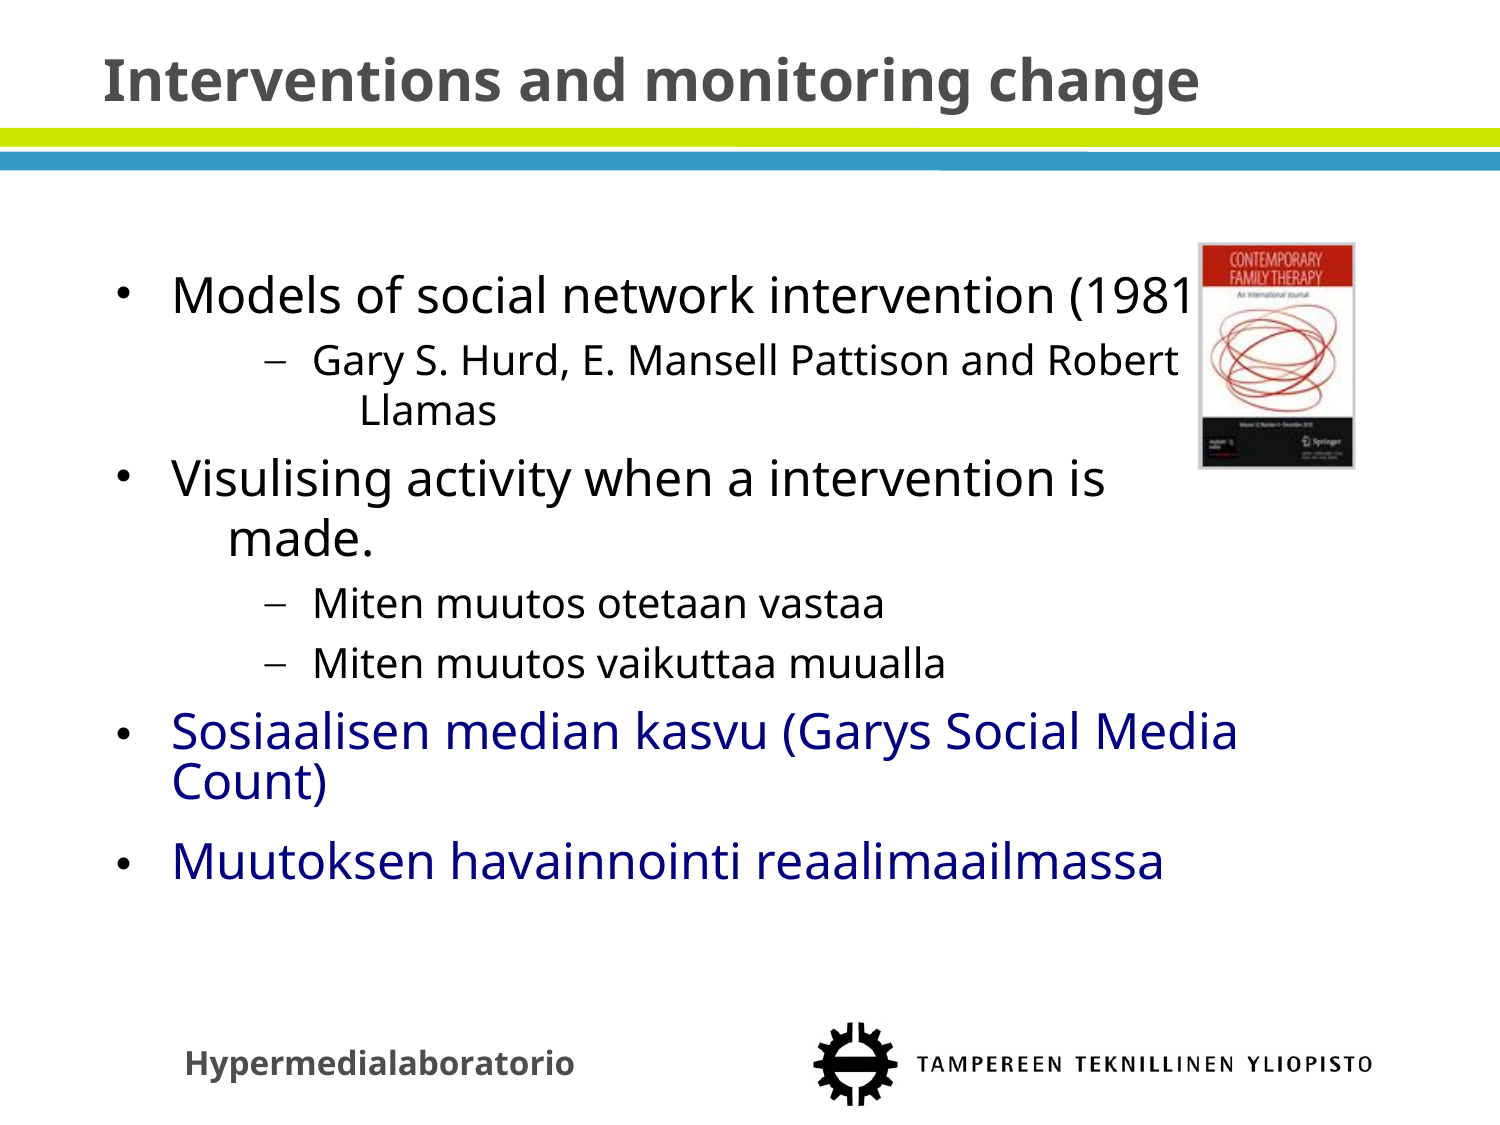

# Interventions and monitoring change
Models of social network intervention (1981)
Gary S. Hurd, E. Mansell Pattison and Robert Llamas
Visulising activity when a intervention is made.
Miten muutos otetaan vastaa
Miten muutos vaikuttaa muualla
Sosiaalisen median kasvu (Garys Social Media Count)
Muutoksen havainnointi reaalimaailmassa